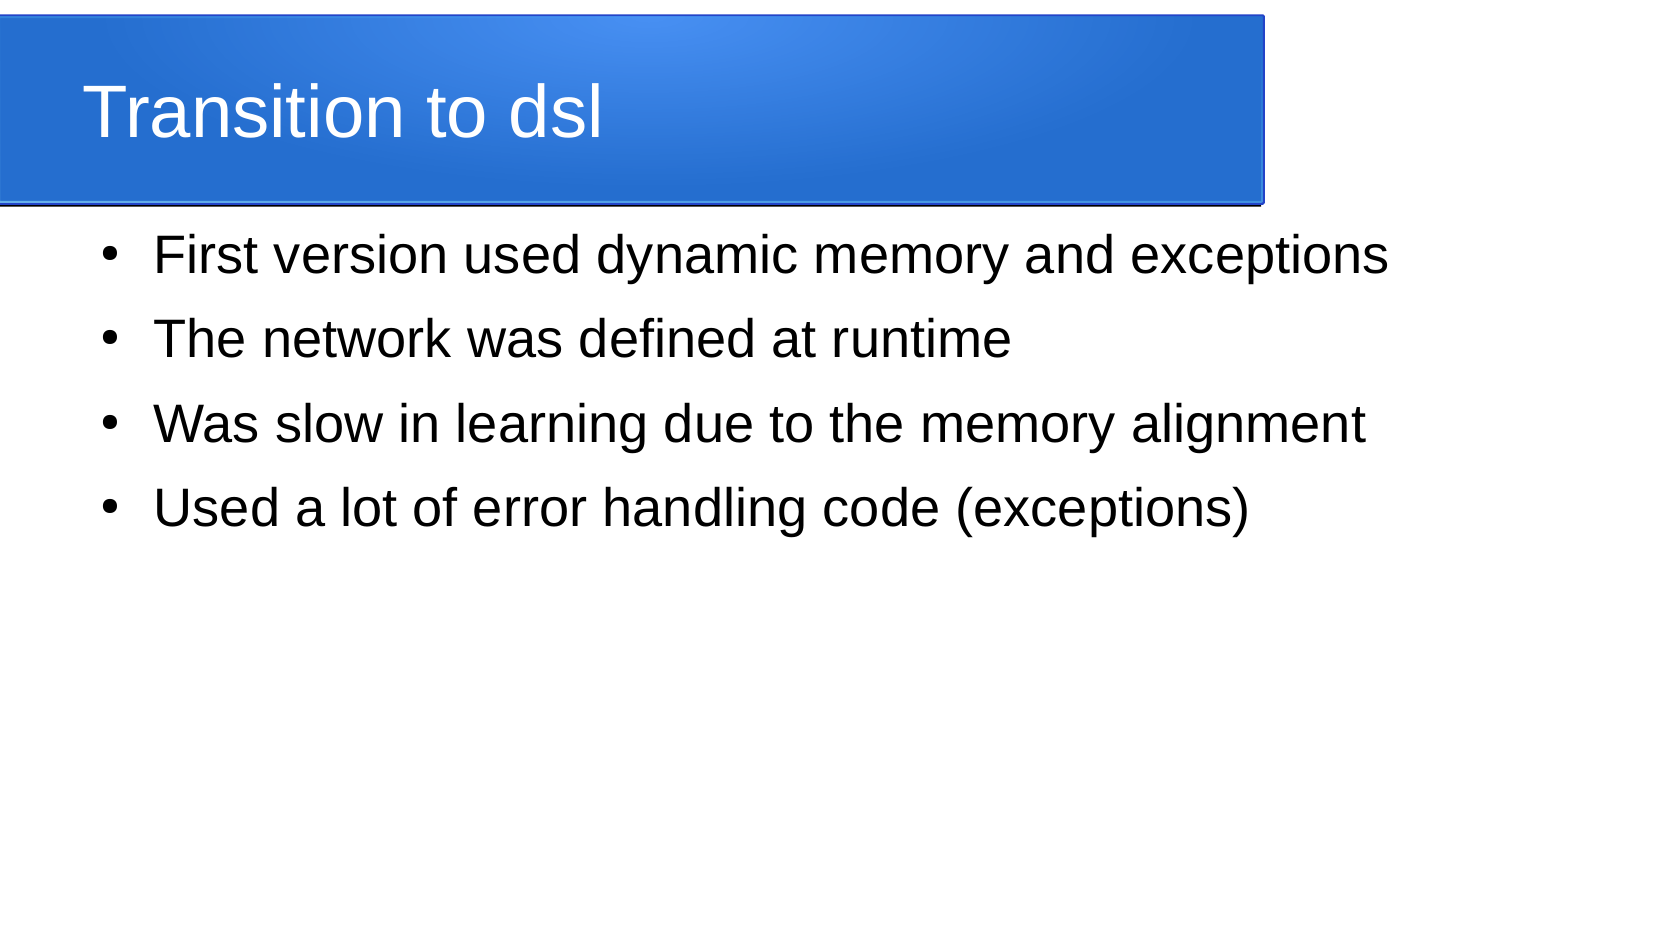

# Transition to dsl
First version used dynamic memory and exceptions
The network was defined at runtime
Was slow in learning due to the memory alignment
Used a lot of error handling code (exceptions)